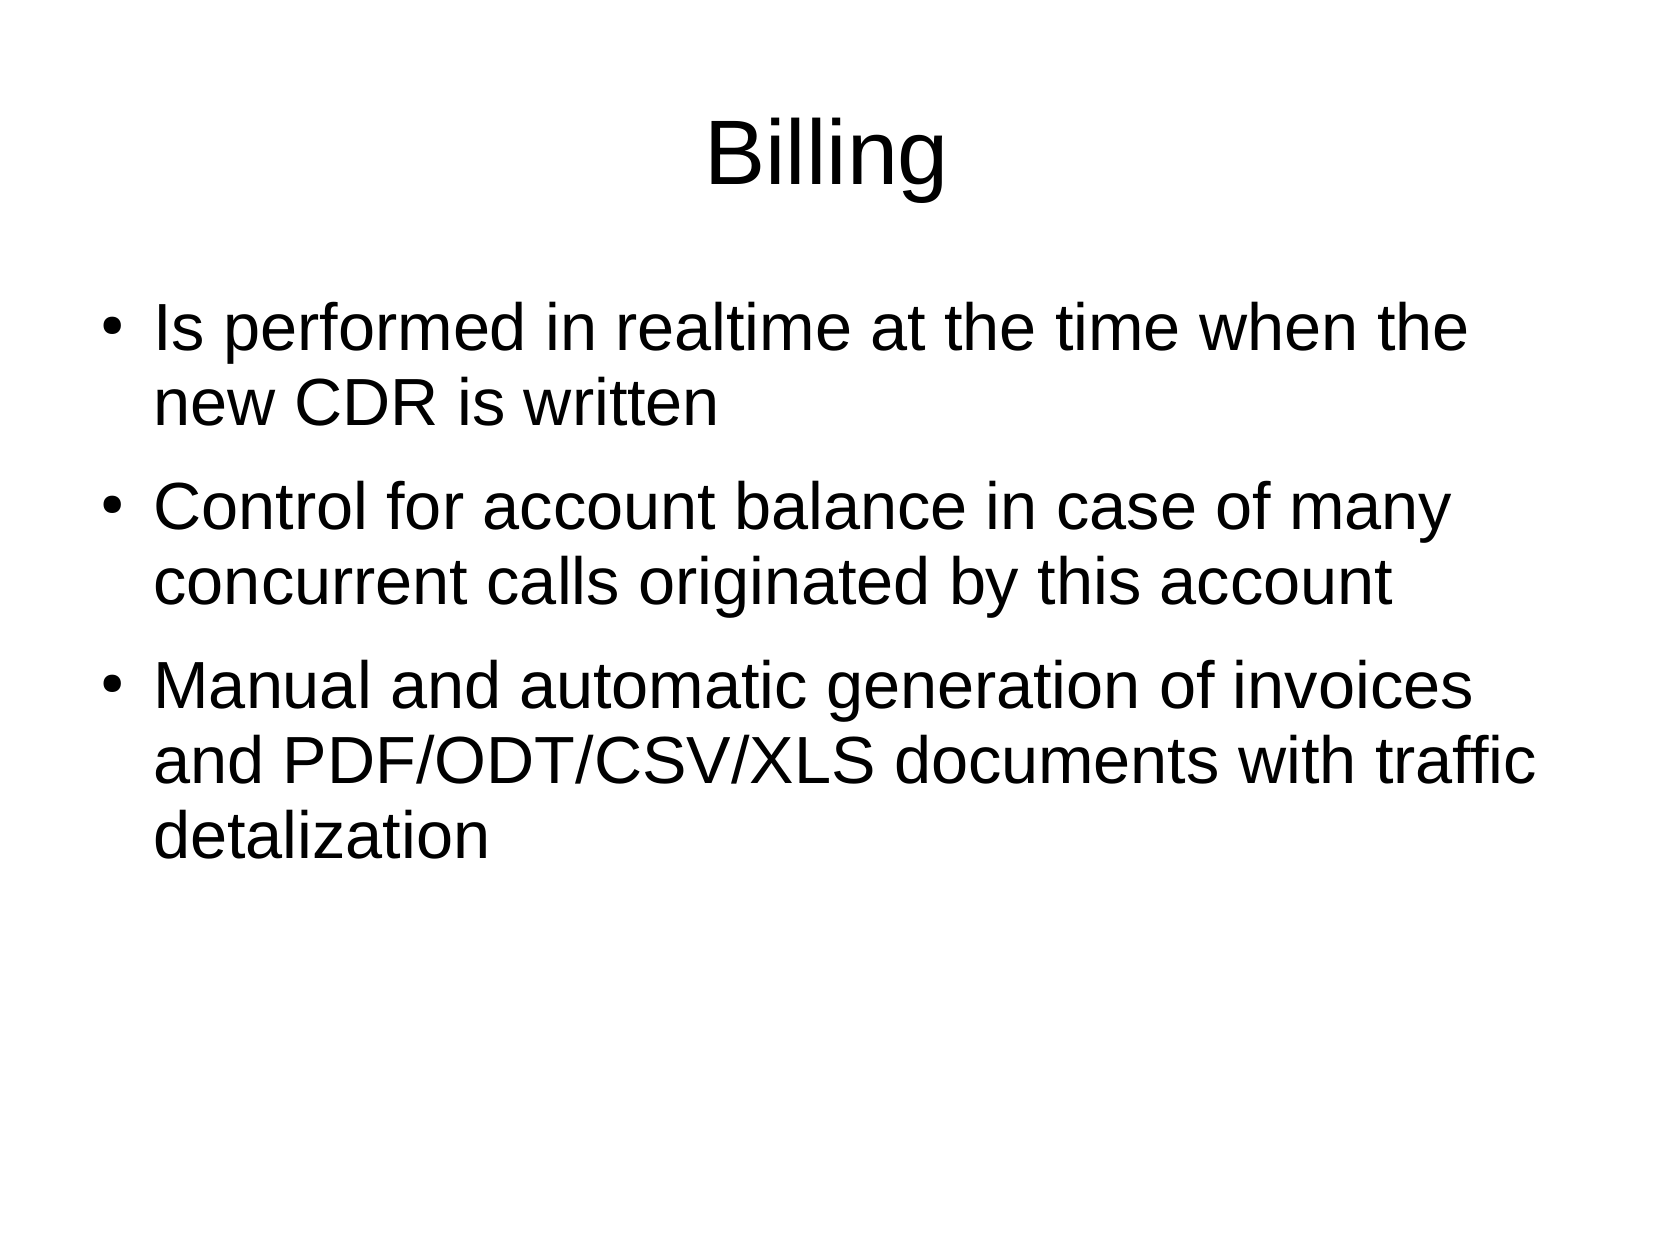

# Billing
Is performed in realtime at the time when the new CDR is written
Control for account balance in case of many concurrent calls originated by this account
Manual and automatic generation of invoices and PDF/ODT/CSV/XLS documents with traffic detalization